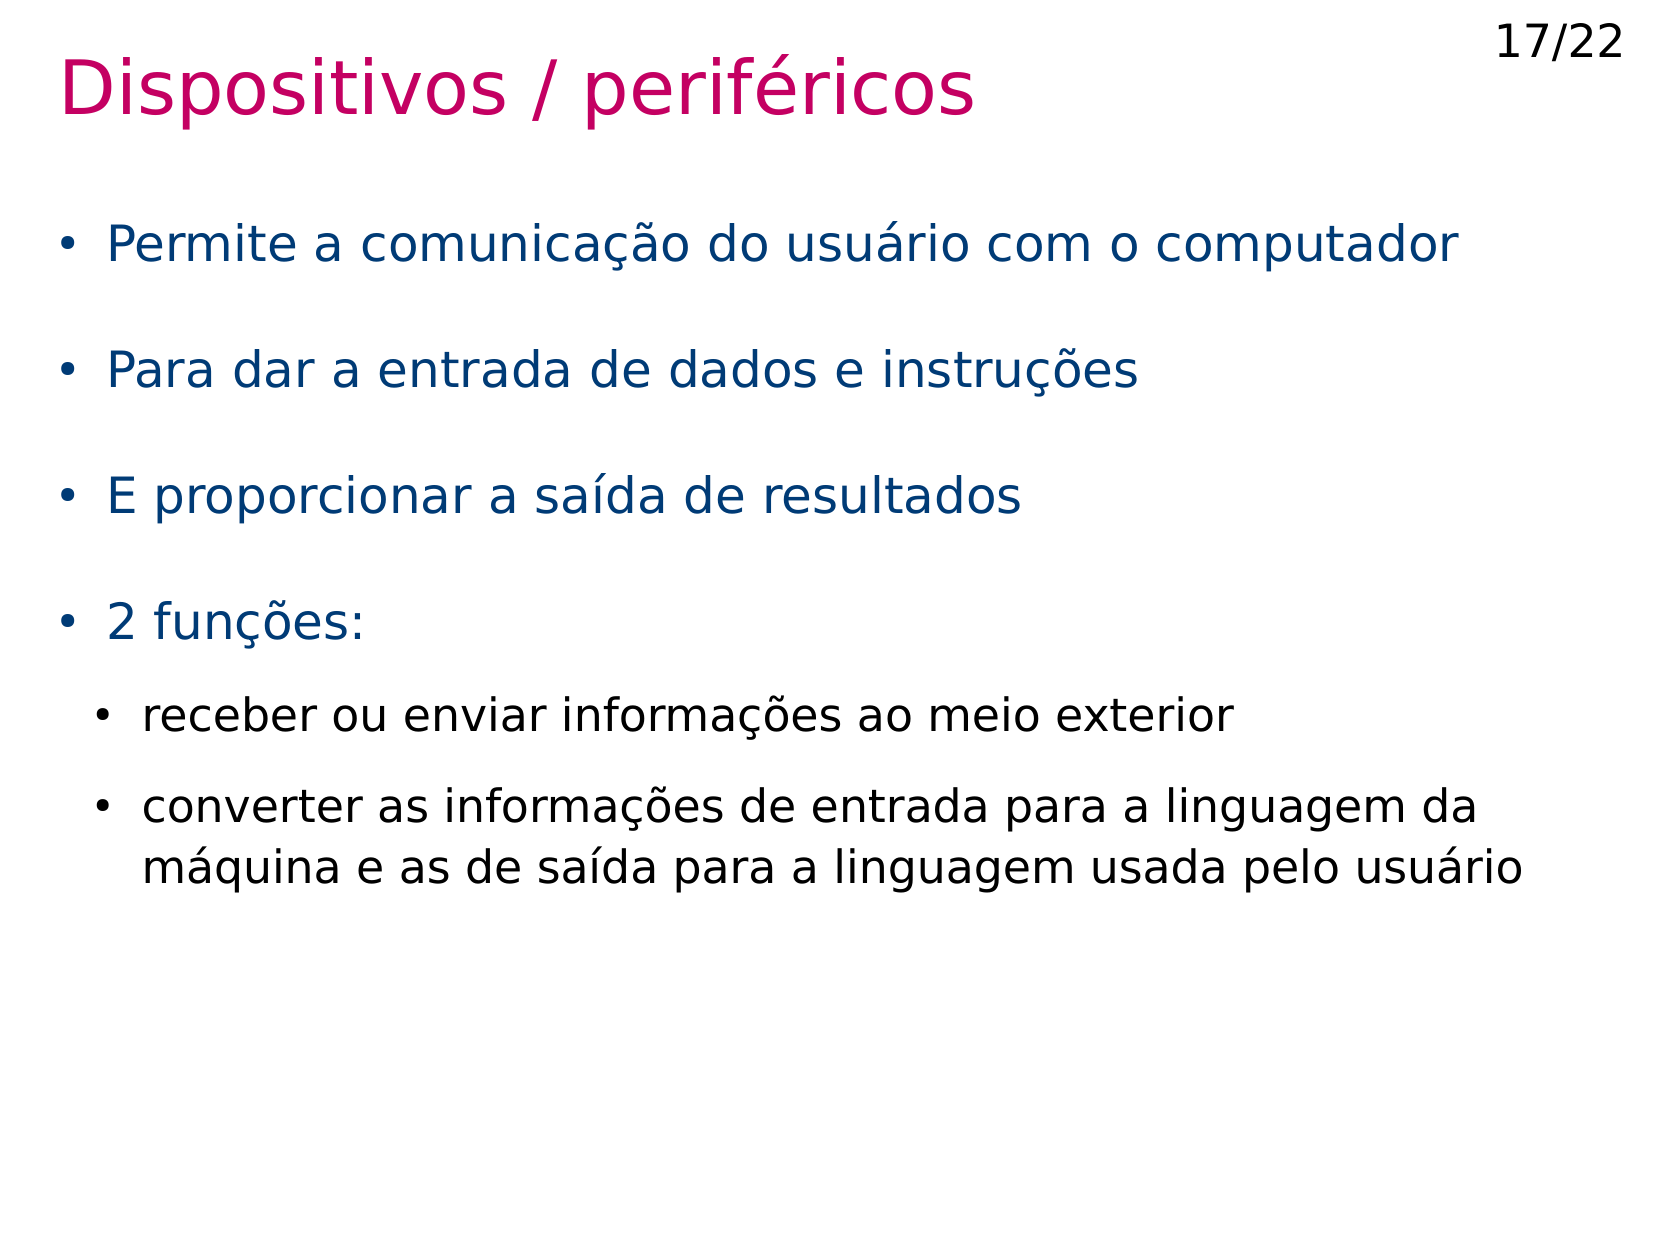

17
# Dispositivos / periféricos
Permite a comunicação do usuário com o computador
Para dar a entrada de dados e instruções
E proporcionar a saída de resultados
2 funções:
receber ou enviar informações ao meio exterior
converter as informações de entrada para a linguagem da máquina e as de saída para a linguagem usada pelo usuário